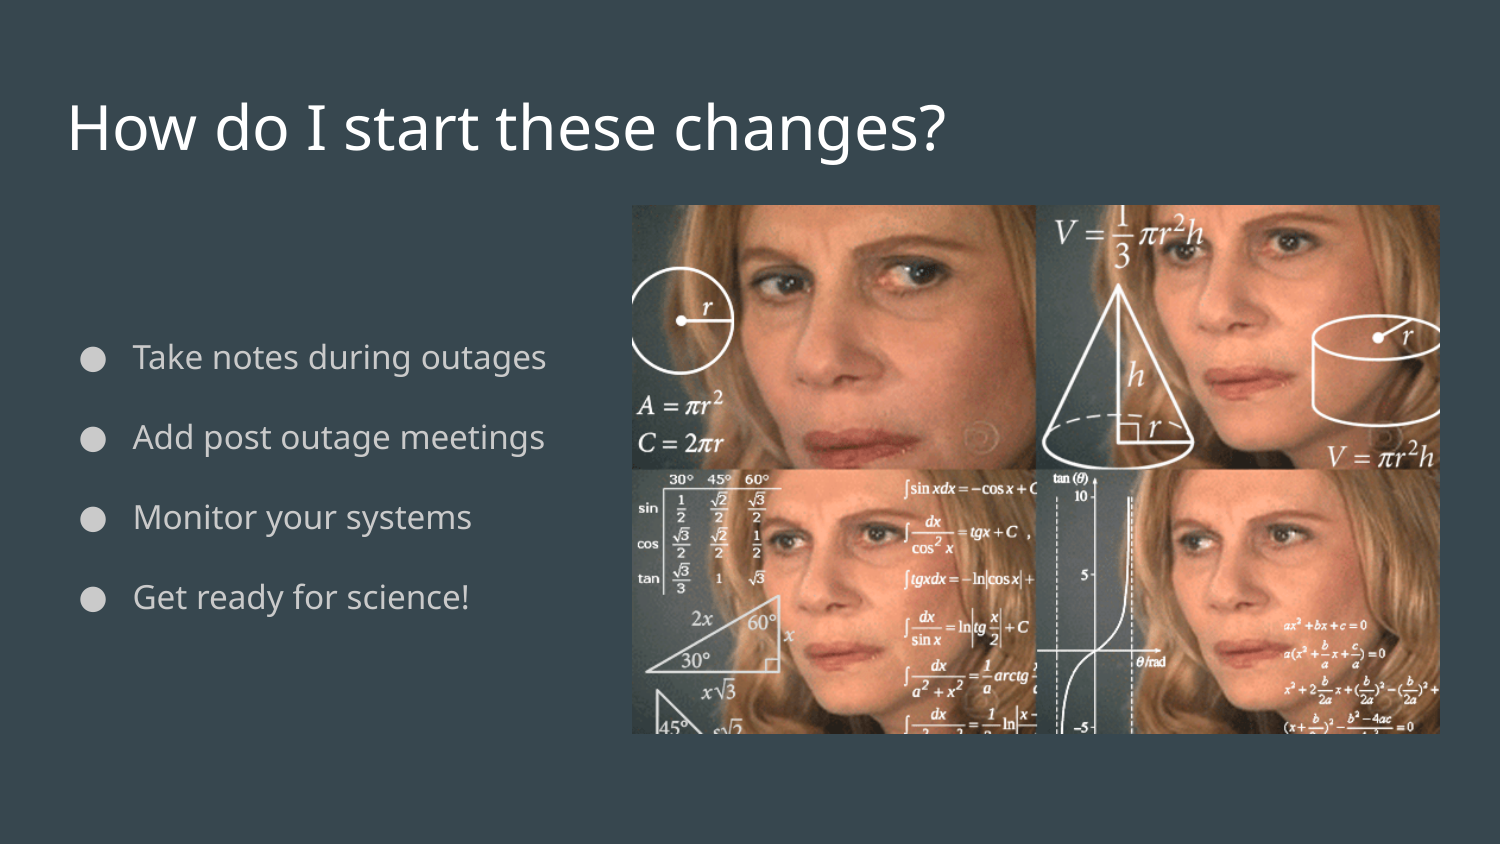

# How do I start these changes?
Take notes during outages
Add post outage meetings
Monitor your systems
Get ready for science!